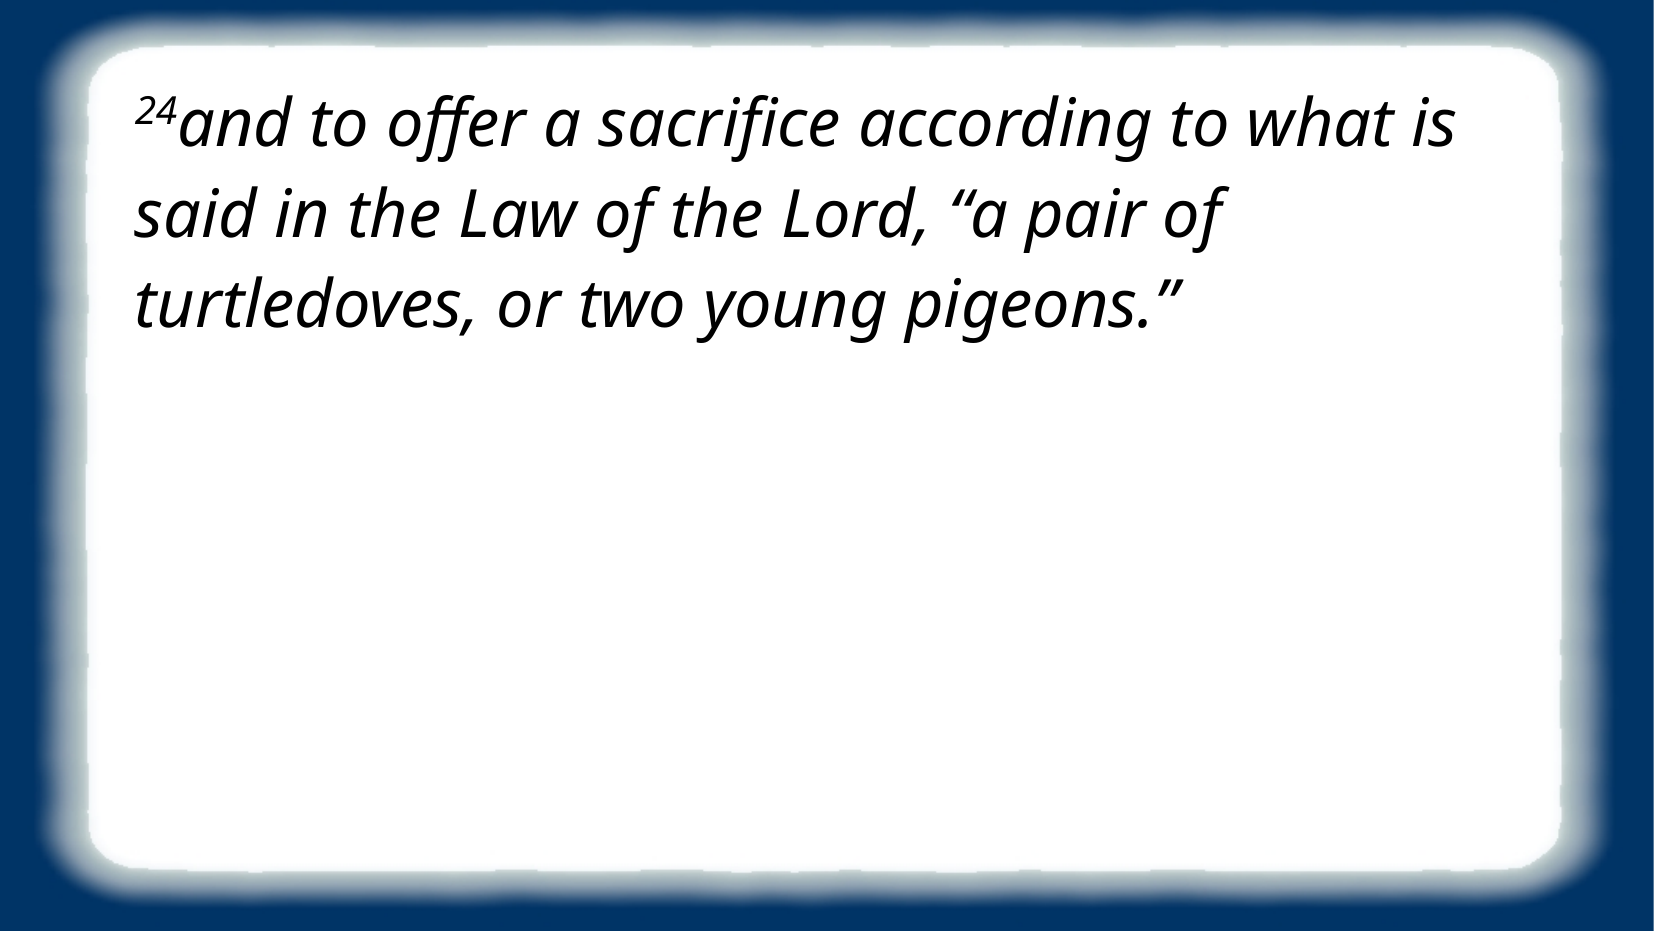

24and to offer a sacrifice according to what is said in the Law of the Lord, “a pair of turtledoves, or two young pigeons.”